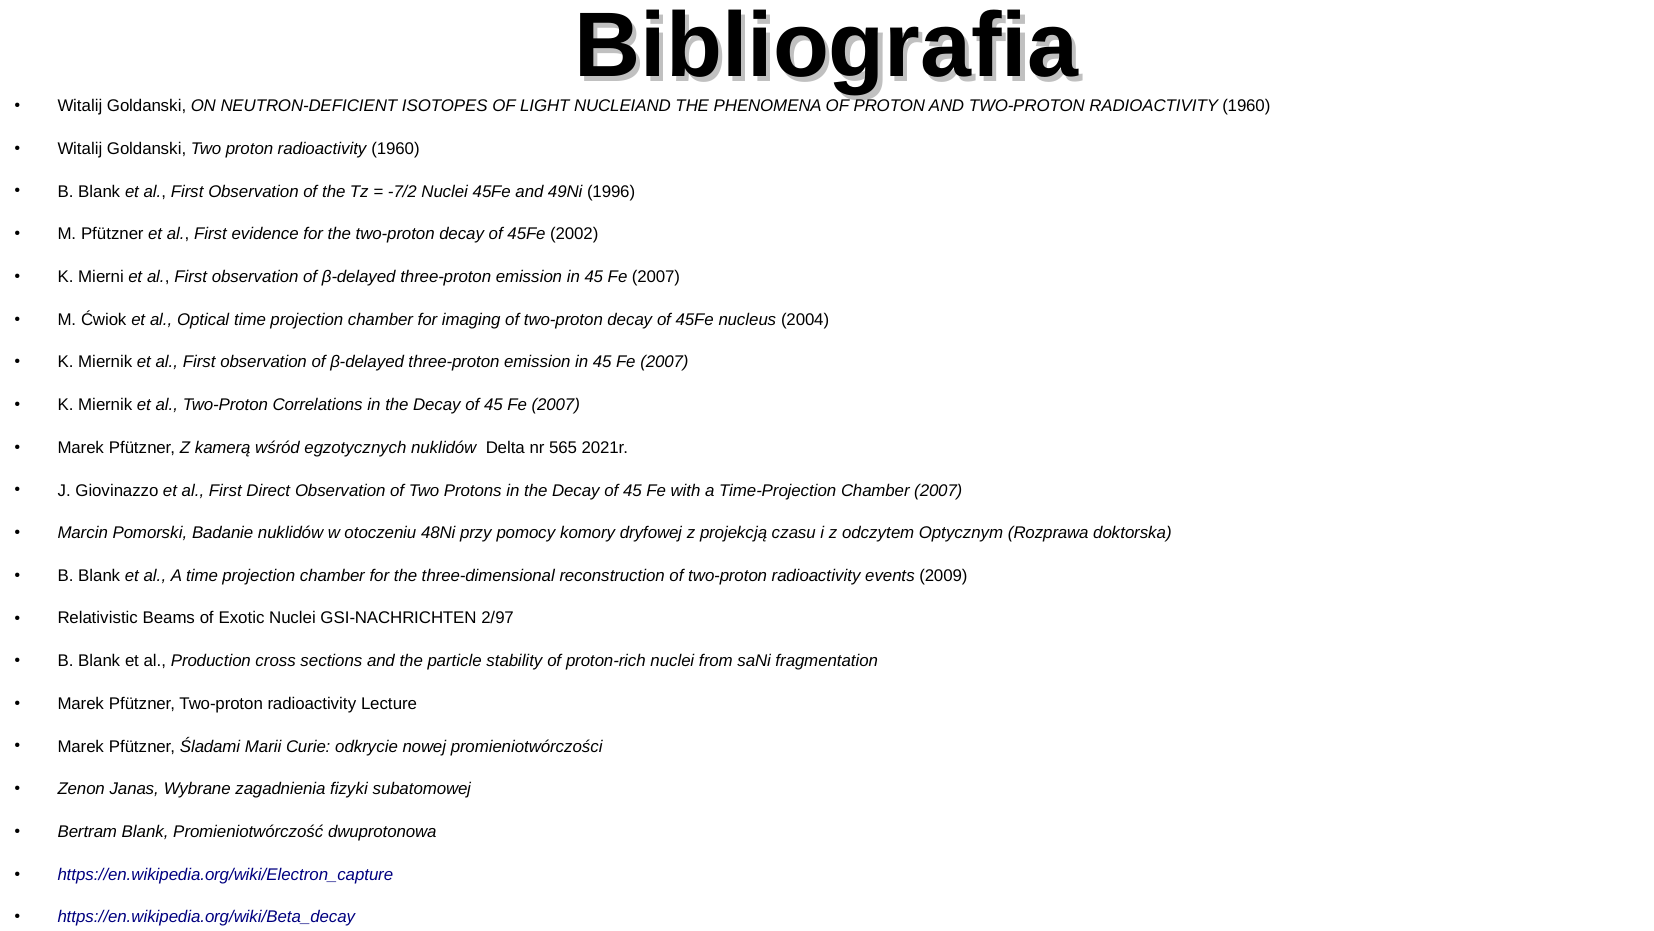

# Bibliografia
Witalij Goldanski, ON NEUTRON-DEFICIENT ISOTOPES OF LIGHT NUCLEIAND THE PHENOMENA OF PROTON AND TWO-PROTON RADIOACTIVITY (1960)
Witalij Goldanski, Two proton radioactivity (1960)
B. Blank et al., First Observation of the Tz = -7/2 Nuclei 45Fe and 49Ni (1996)
M. Pfützner et al., First evidence for the two-proton decay of 45Fe (2002)
K. Mierni et al., First observation of β-delayed three-proton emission in 45 Fe (2007)
M. Ćwiok et al., Optical time projection chamber for imaging of two-proton decay of 45Fe nucleus (2004)
K. Miernik et al., First observation of β-delayed three-proton emission in 45 Fe (2007)
K. Miernik et al., Two-Proton Correlations in the Decay of 45 Fe (2007)
Marek Pfützner, Z kamerą wśród egzotycznych nuklidów Delta nr 565 2021r.
J. Giovinazzo et al., First Direct Observation of Two Protons in the Decay of 45 Fe with a Time-Projection Chamber (2007)
Marcin Pomorski, Badanie nuklidów w otoczeniu 48Ni przy pomocy komory dryfowej z projekcją czasu i z odczytem Optycznym (Rozprawa doktorska)
B. Blank et al., A time projection chamber for the three-dimensional reconstruction of two-proton radioactivity events (2009)
Relativistic Beams of Exotic Nuclei GSI-NACHRICHTEN 2/97
B. Blank et al., Production cross sections and the particle stability of proton-rich nuclei from saNi fragmentation
Marek Pfützner, Two-proton radioactivity Lecture
Marek Pfützner, Śladami Marii Curie: odkrycie nowej promieniotwórczości
Zenon Janas, Wybrane zagadnienia fizyki subatomowej
Bertram Blank, Promieniotwórczość dwuprotonowa
https://en.wikipedia.org/wiki/Electron_capture
https://en.wikipedia.org/wiki/Beta_decay